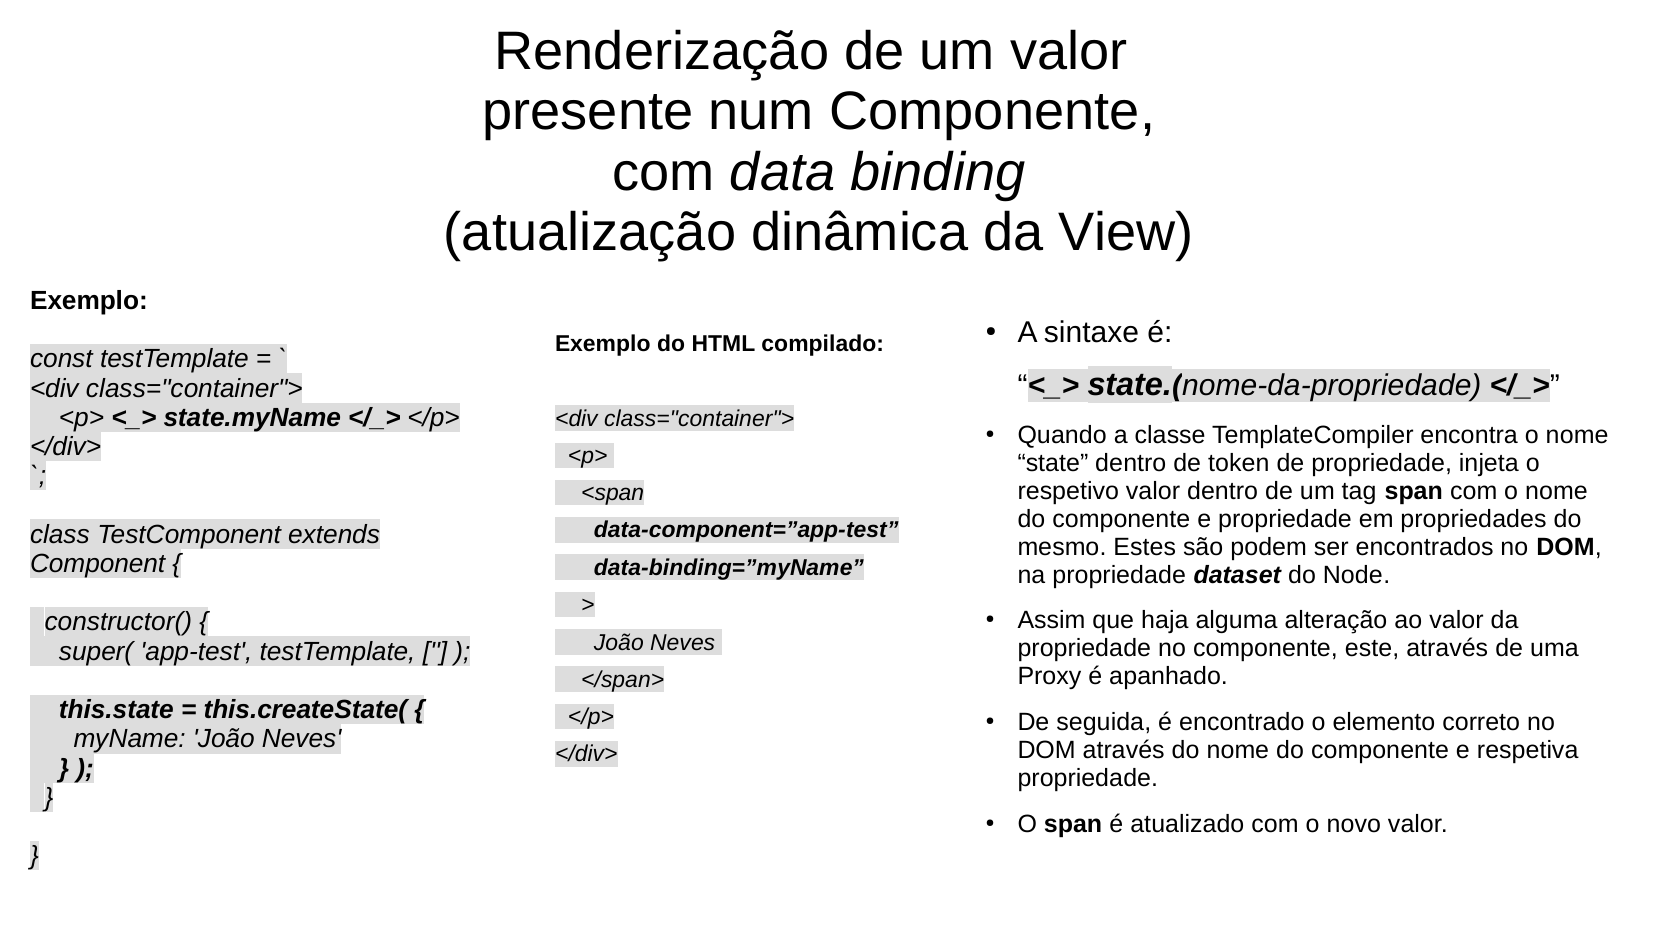

# Renderização de um valor presente num Componente, com data binding (atualização dinâmica da View)
Exemplo:
const testTemplate = `
<div class="container">
 <p> <_> state.myName </_> </p>
</div>
`;
class TestComponent extends Component {
 constructor() {
 super( 'app-test', testTemplate, [''] );
 this.state = this.createState( {
 myName: 'João Neves'
 } );
 }
}
A sintaxe é:
“<_> state.(nome-da-propriedade) </_>”
Quando a classe TemplateCompiler encontra o nome “state” dentro de token de propriedade, injeta o respetivo valor dentro de um tag span com o nome do componente e propriedade em propriedades do mesmo. Estes são podem ser encontrados no DOM, na propriedade dataset do Node.
Assim que haja alguma alteração ao valor da propriedade no componente, este, através de uma Proxy é apanhado.
De seguida, é encontrado o elemento correto no DOM através do nome do componente e respetiva propriedade.
O span é atualizado com o novo valor.
Exemplo do HTML compilado:
<div class="container">
 <p>
 <span
 data-component=”app-test”
 data-binding=”myName”
 >
 João Neves
 </span>
 </p>
</div>